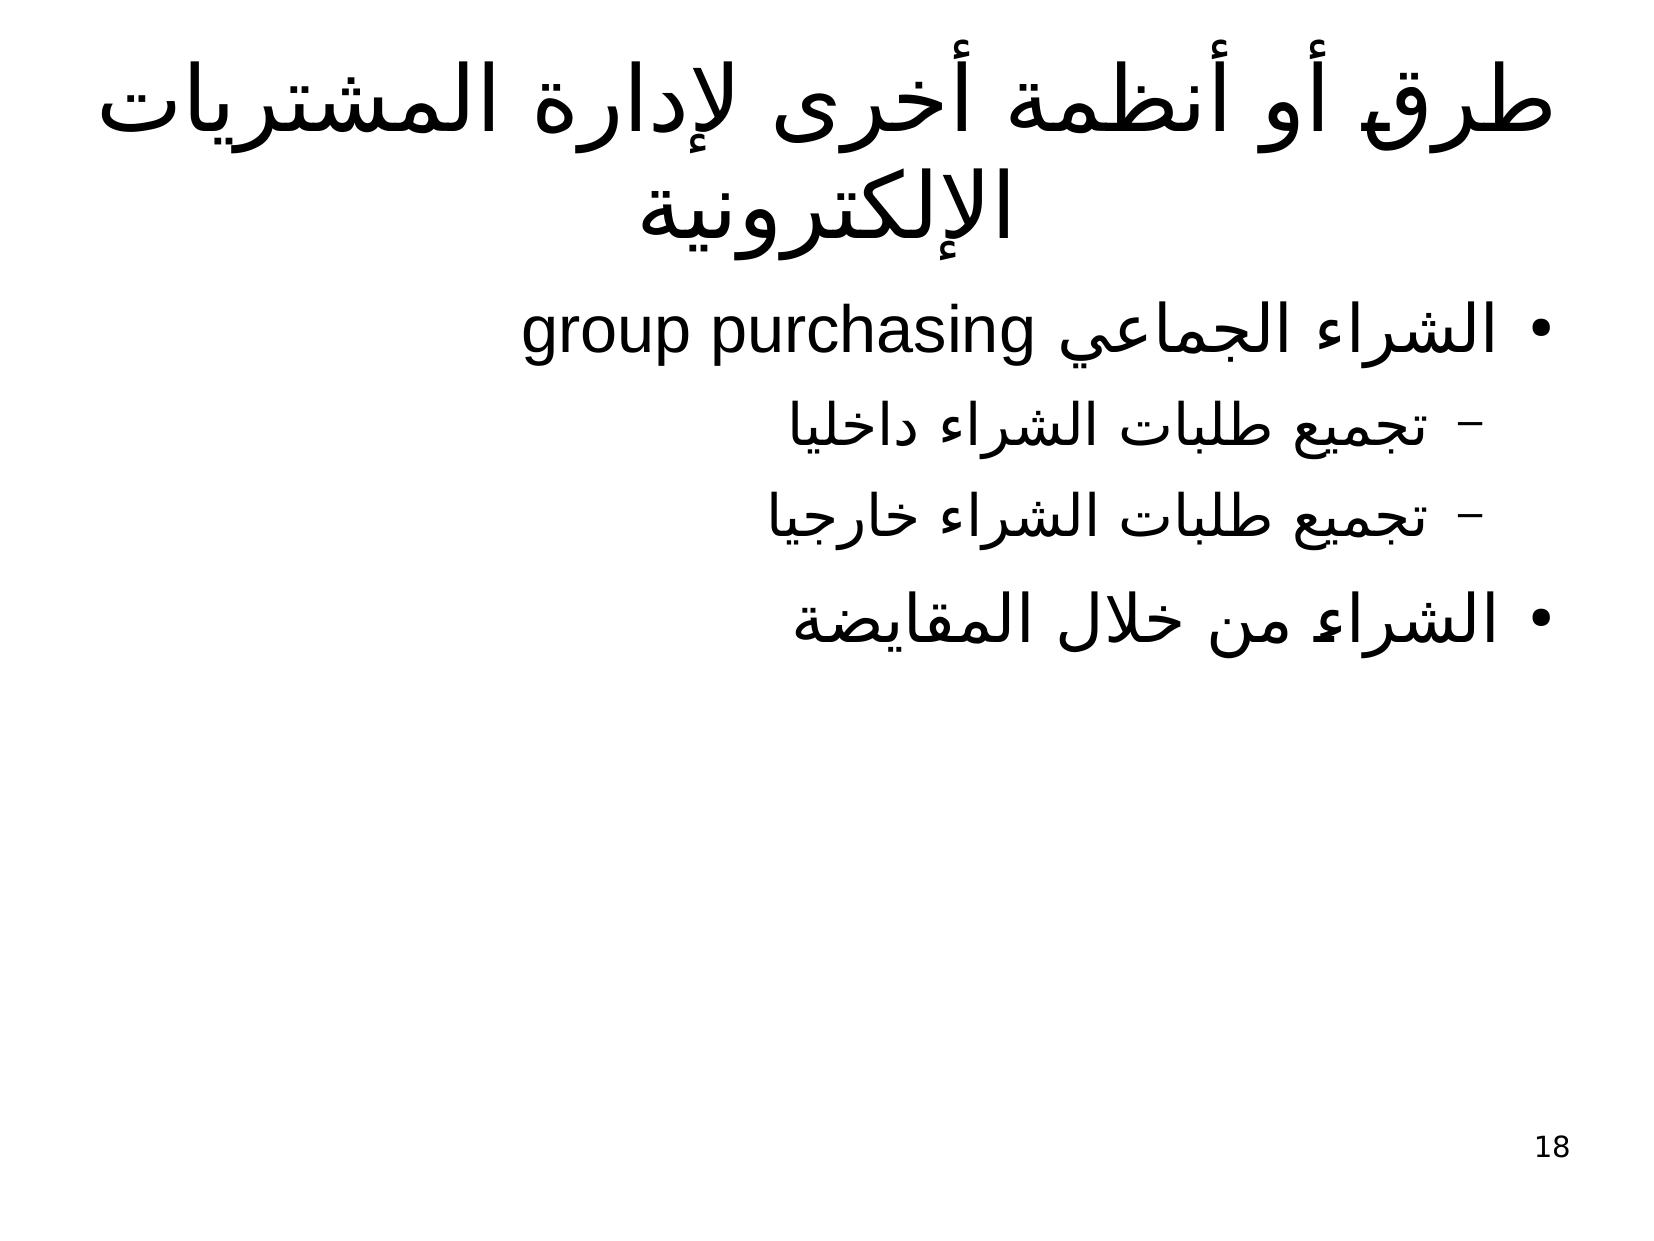

# طرق أو أنظمة أخرى لإدارة المشتريات الإلكترونية
الشراء الجماعي group purchasing
تجميع طلبات الشراء داخليا
تجميع طلبات الشراء خارجيا
الشراء من خلال المقايضة
18